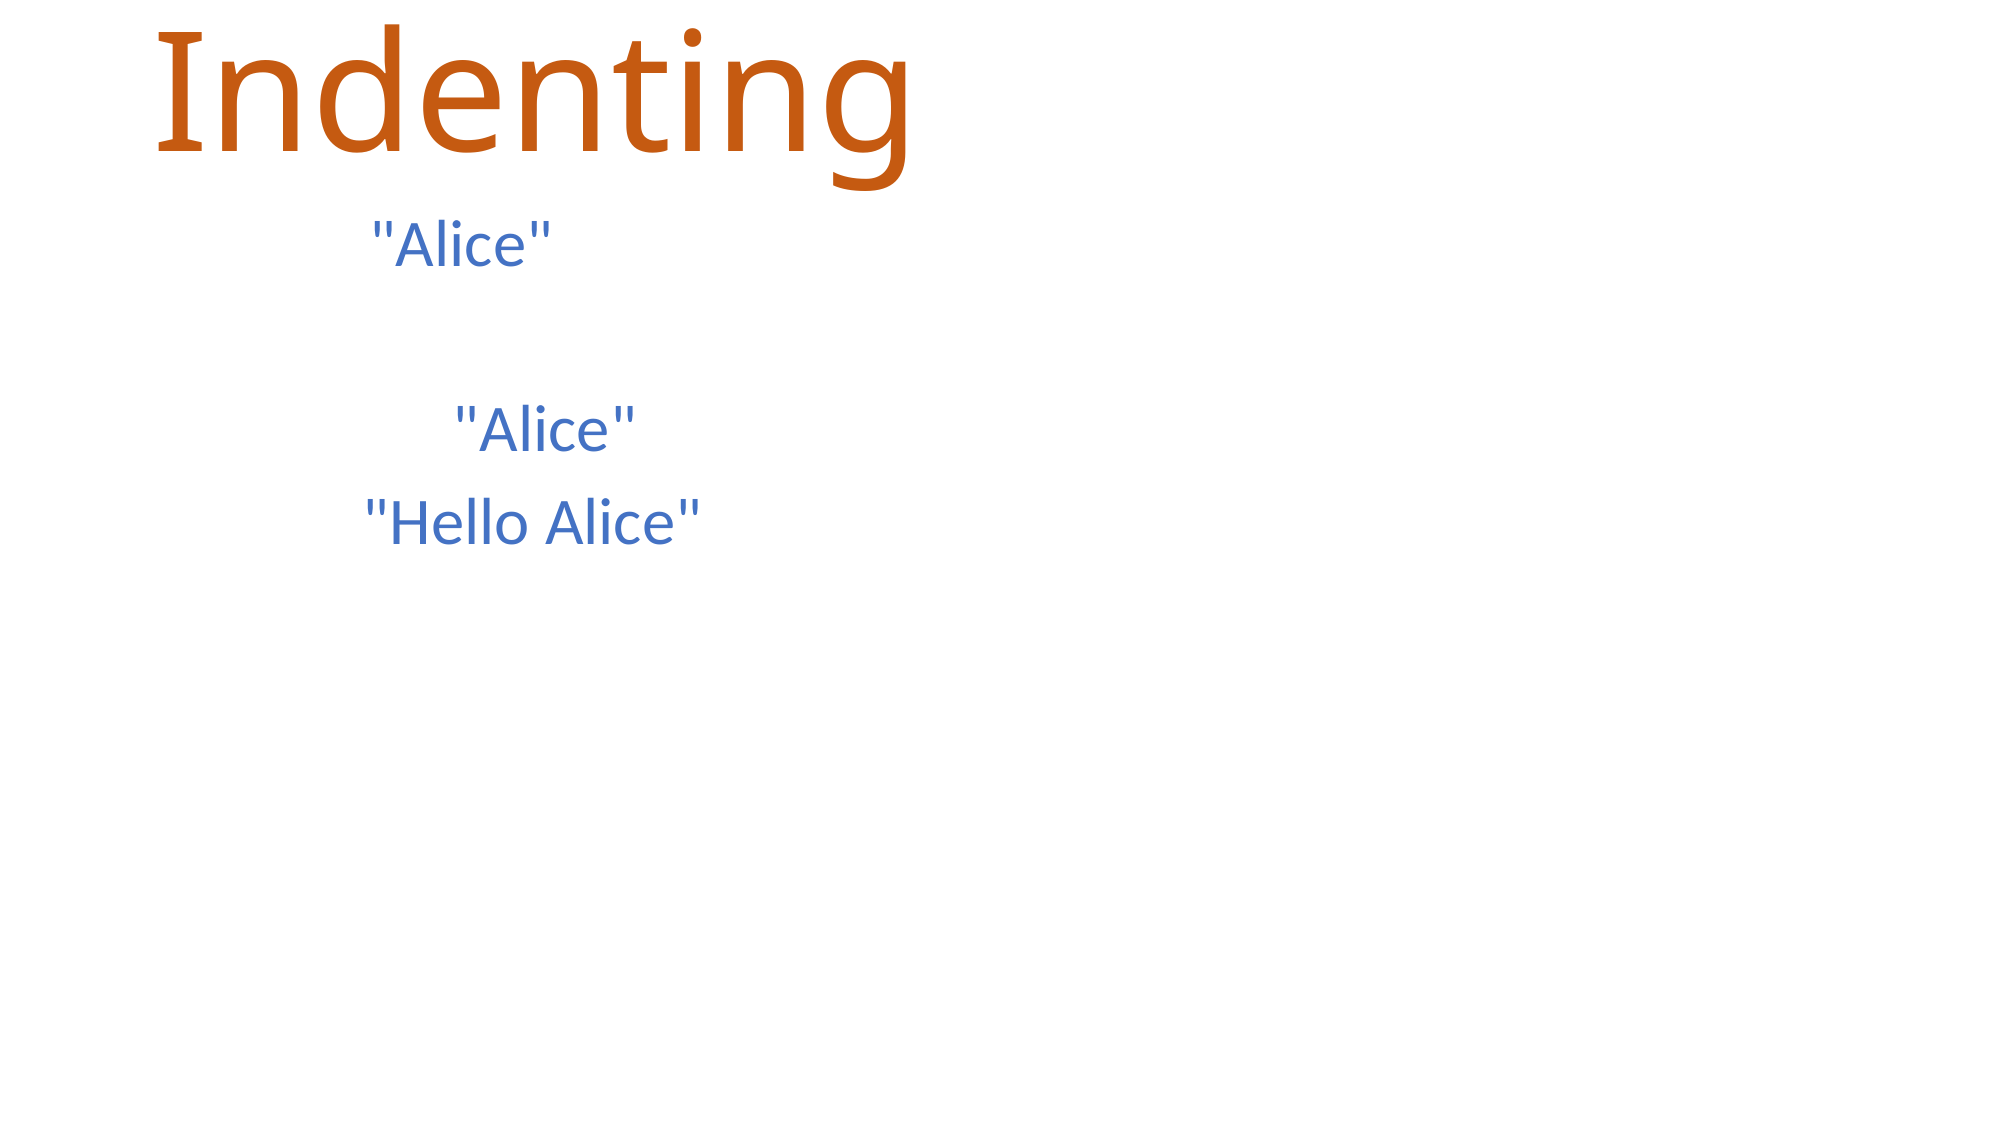

# Indenting
name = "Alice"
if name == "Alice":
 print("Hello Alice")